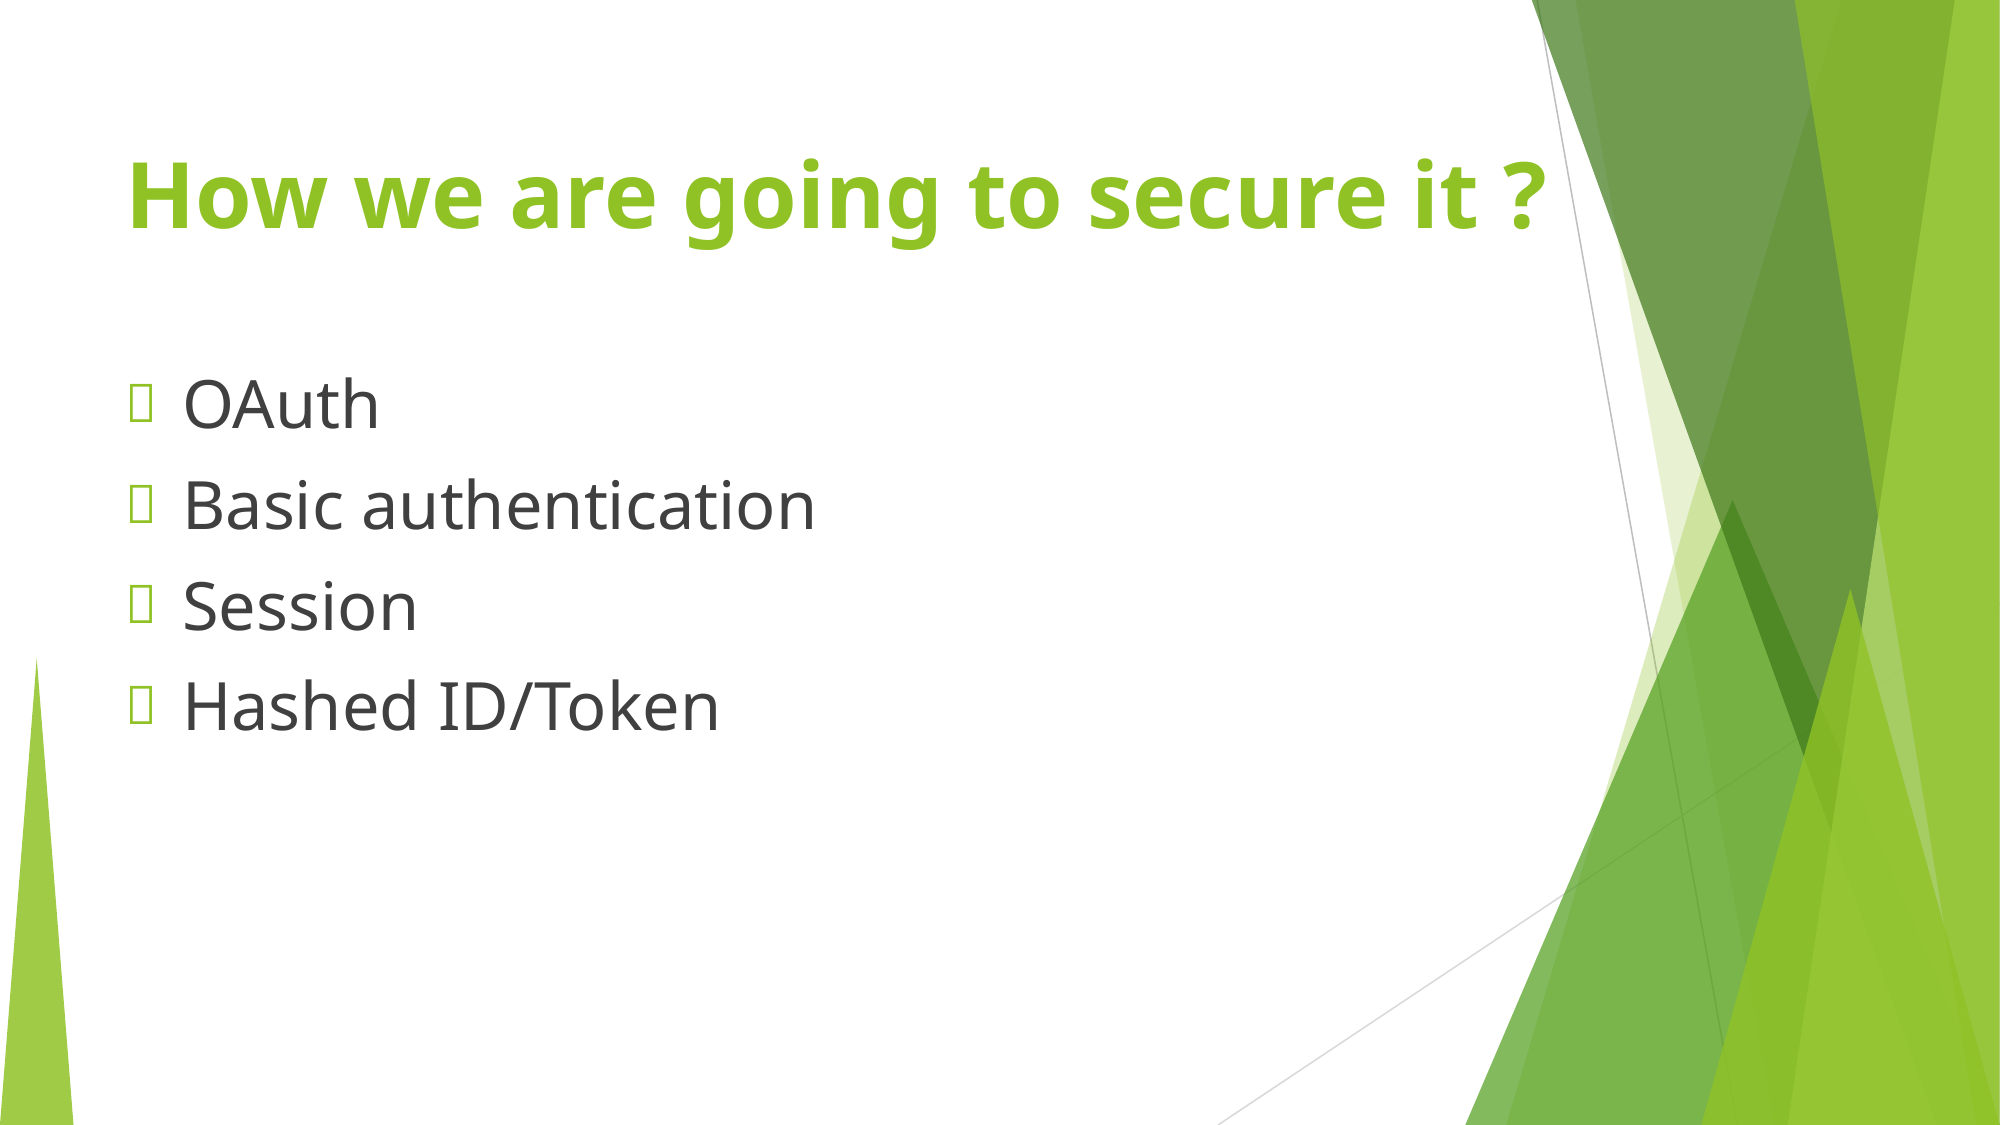

# How we are going to secure it ?
OAuth
Basic authentication
Session
Hashed ID/Token